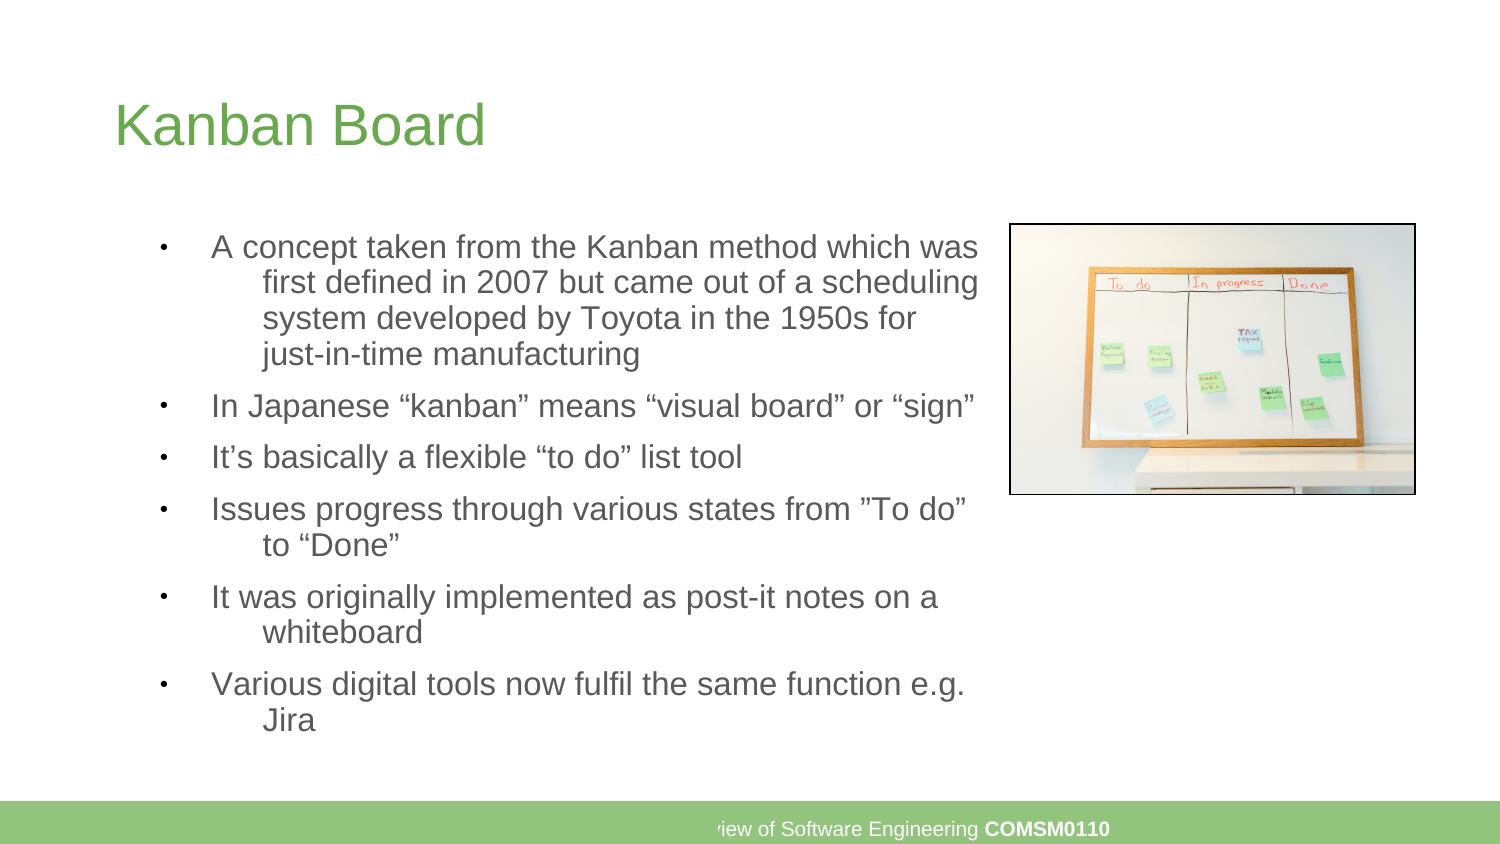

# Kanban Board
A concept taken from the Kanban method which was first defined in 2007 but came out of a scheduling system developed by Toyota in the 1950s for just-in-time manufacturing
In Japanese “kanban” means “visual board” or “sign”
It’s basically a flexible “to do” list tool
Issues progress through various states from ”To do” to “Done”
It was originally implemented as post-it notes on a whiteboard
Various digital tools now fulfil the same function e.g. Jira